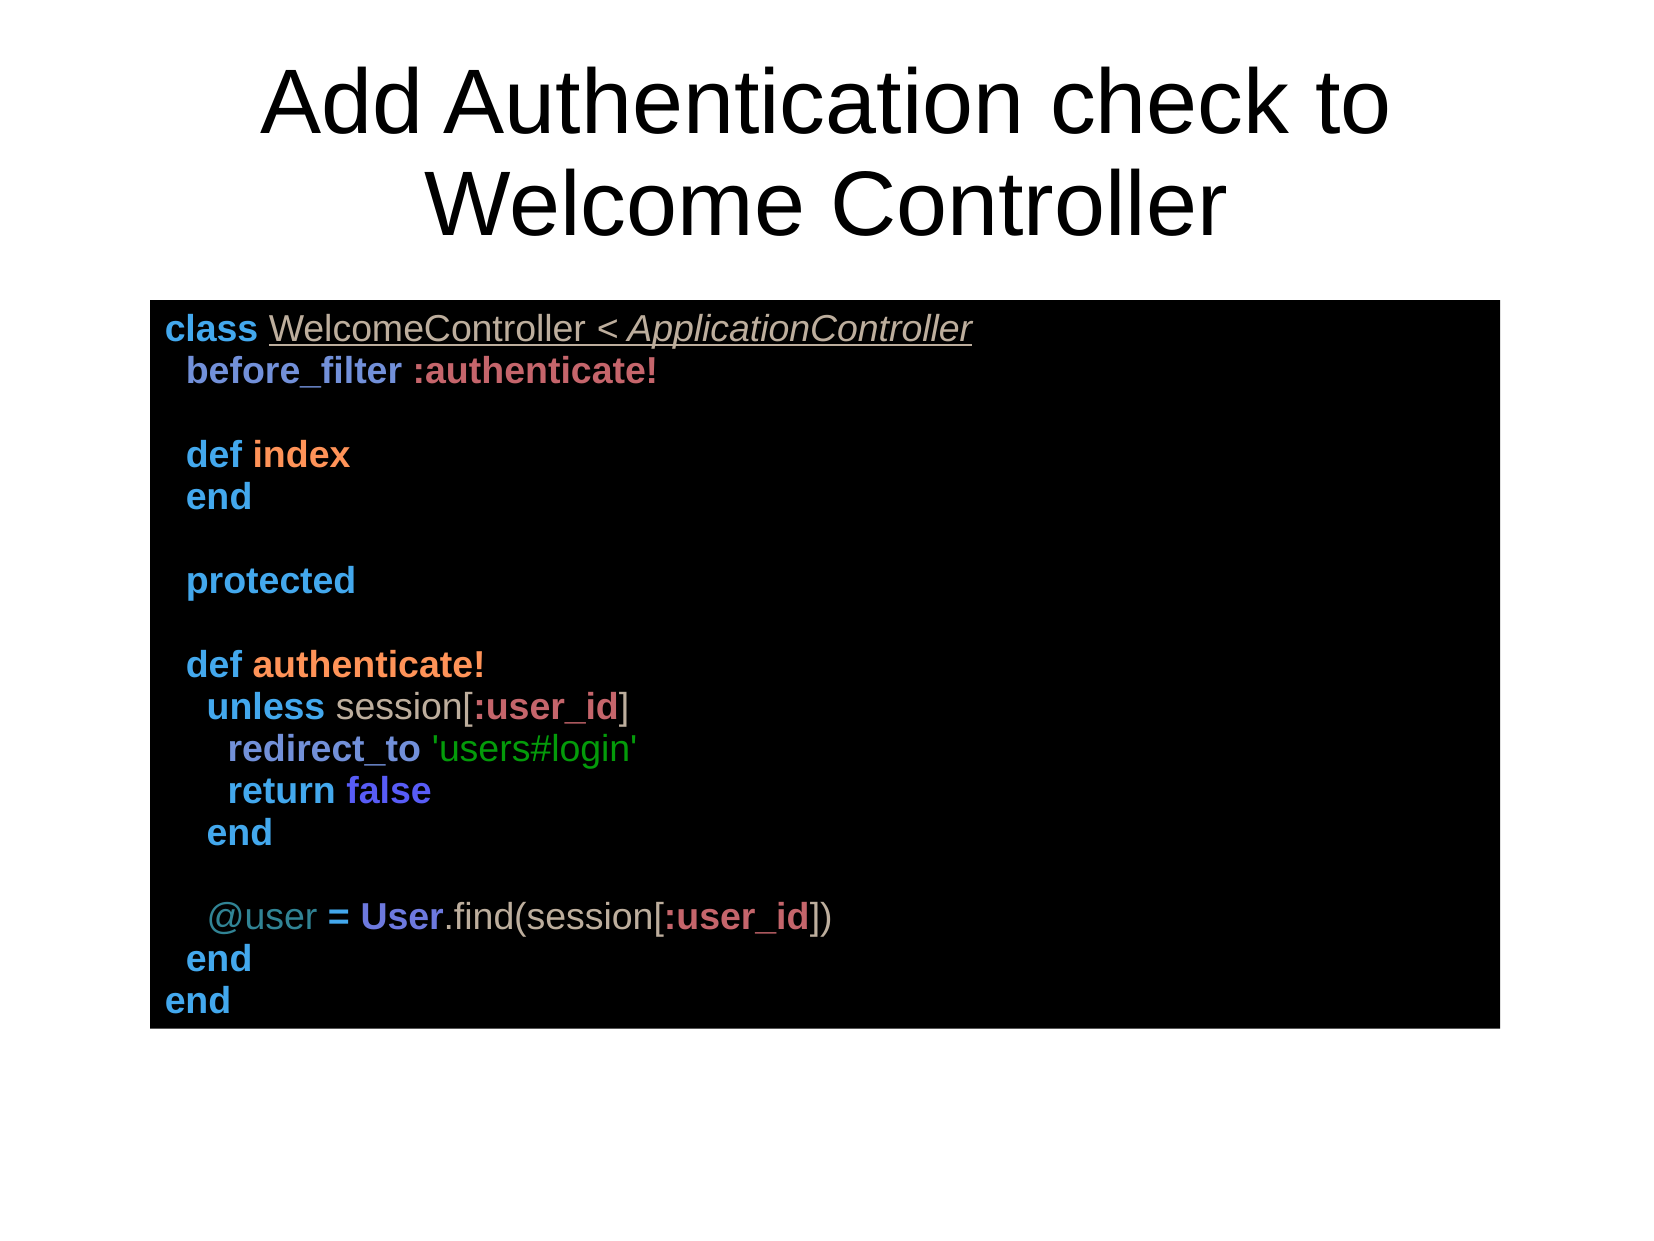

# Add Authentication check to Welcome Controller
class WelcomeController < ApplicationController
 before_filter :authenticate!
 def index
 end
 protected
 def authenticate!
 unless session[:user_id]
 redirect_to 'users#login'
 return false
 end
 @user = User.find(session[:user_id])
 end
end